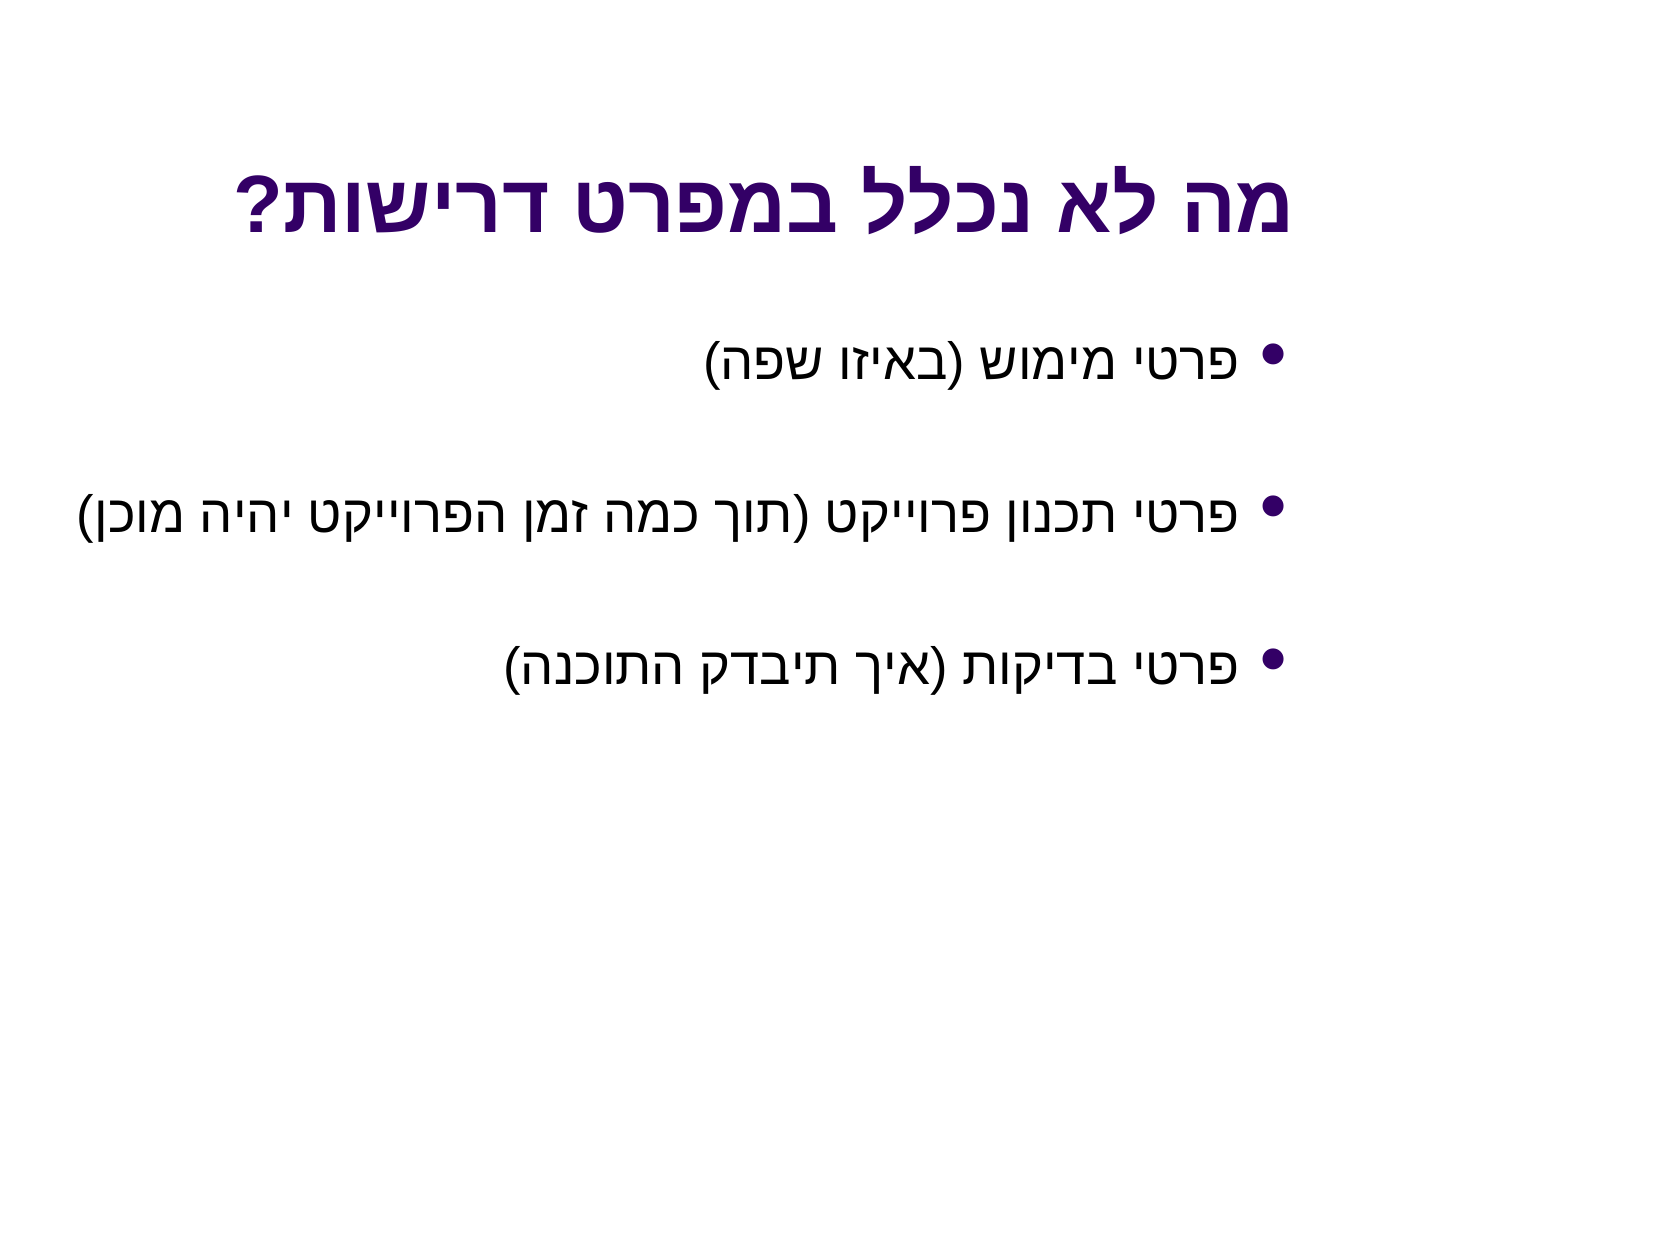

# מה לא נכלל במפרט דרישות?
פרטי מימוש (באיזו שפה)
פרטי תכנון פרוייקט (תוך כמה זמן הפרוייקט יהיה מוכן)
פרטי בדיקות (איך תיבדק התוכנה)